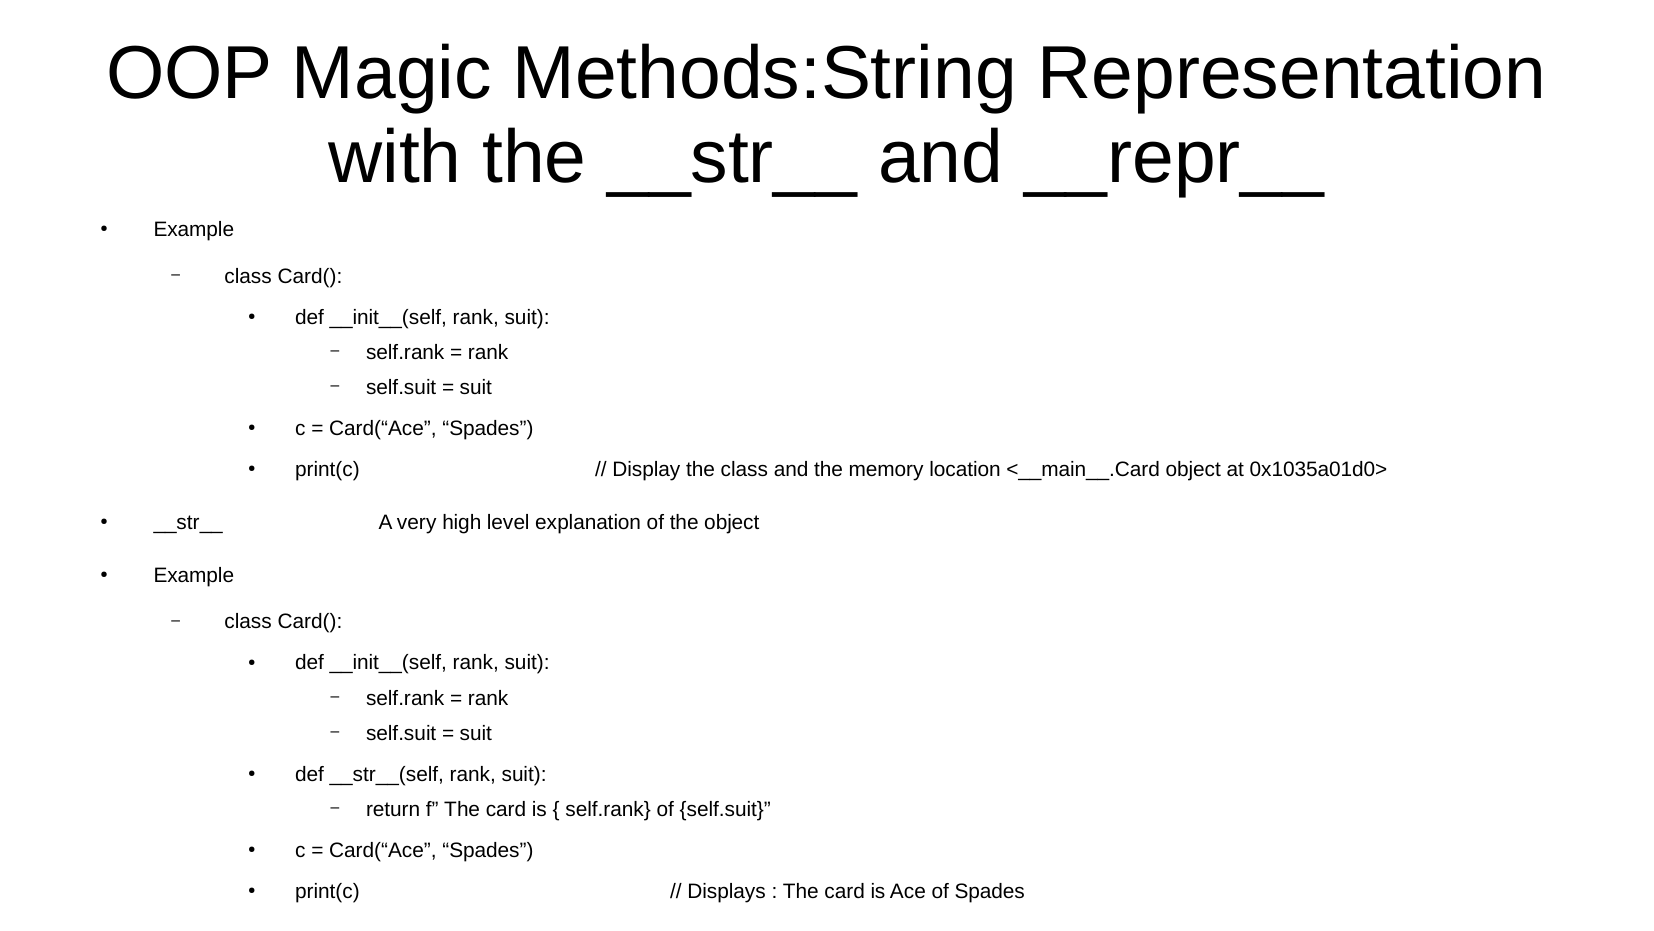

# OOP Magic Methods:String Representation with the __str__ and __repr__
Example
class Card():
def __init__(self, rank, suit):
self.rank = rank
self.suit = suit
c = Card(“Ace”, “Spades”)
print(c)				// Display the class and the memory location <__main__.Card object at 0x1035a01d0>
__str__ 		A very high level explanation of the object
Example
class Card():
def __init__(self, rank, suit):
self.rank = rank
self.suit = suit
def __str__(self, rank, suit):
return f” The card is { self.rank} of {self.suit}”
c = Card(“Ace”, “Spades”)
print(c)					// Displays : The card is Ace of Spades